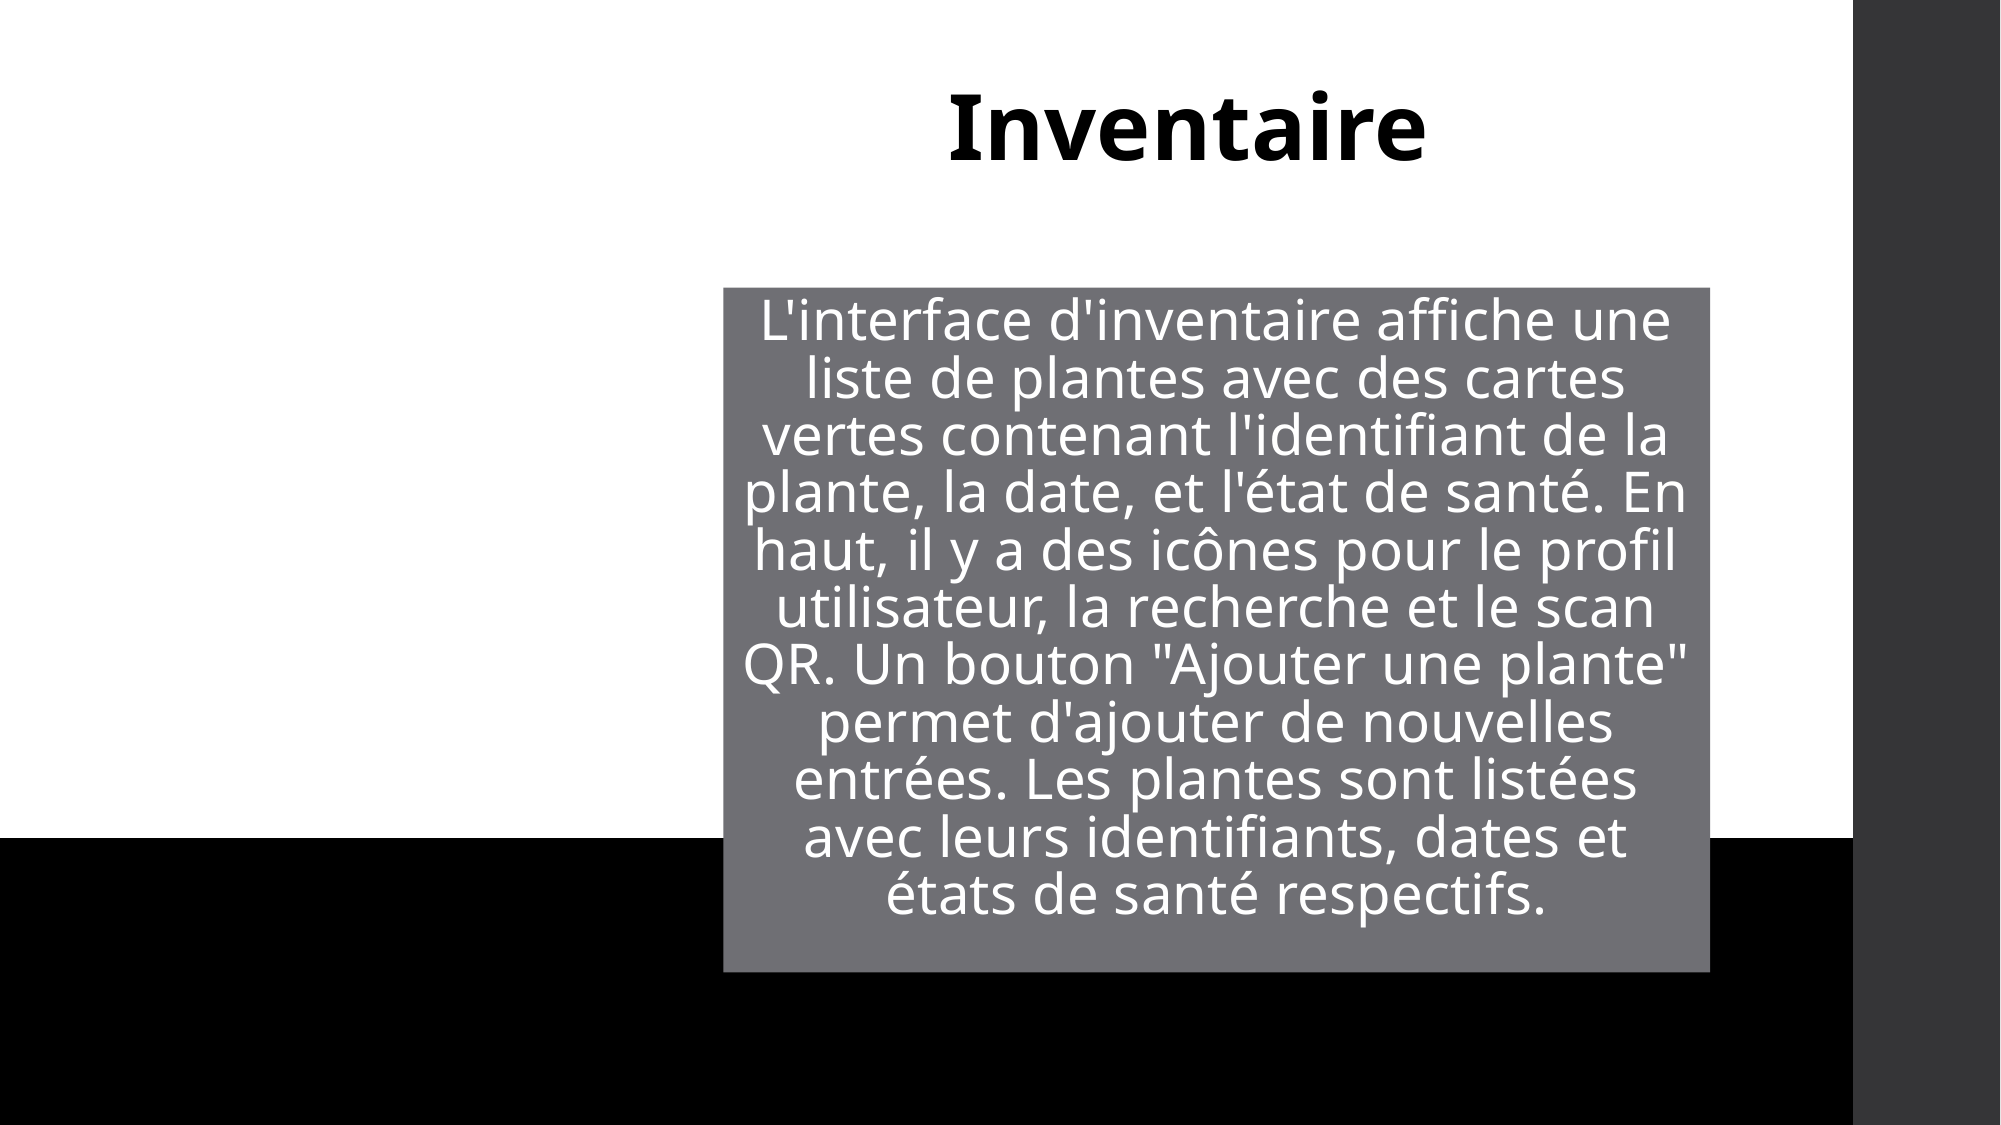

Inventaire
L'interface d'inventaire affiche une liste de plantes avec des cartes vertes contenant l'identifiant de la plante, la date, et l'état de santé. En haut, il y a des icônes pour le profil utilisateur, la recherche et le scan QR. Un bouton "Ajouter une plante" permet d'ajouter de nouvelles entrées. Les plantes sont listées avec leurs identifiants, dates et états de santé respectifs.